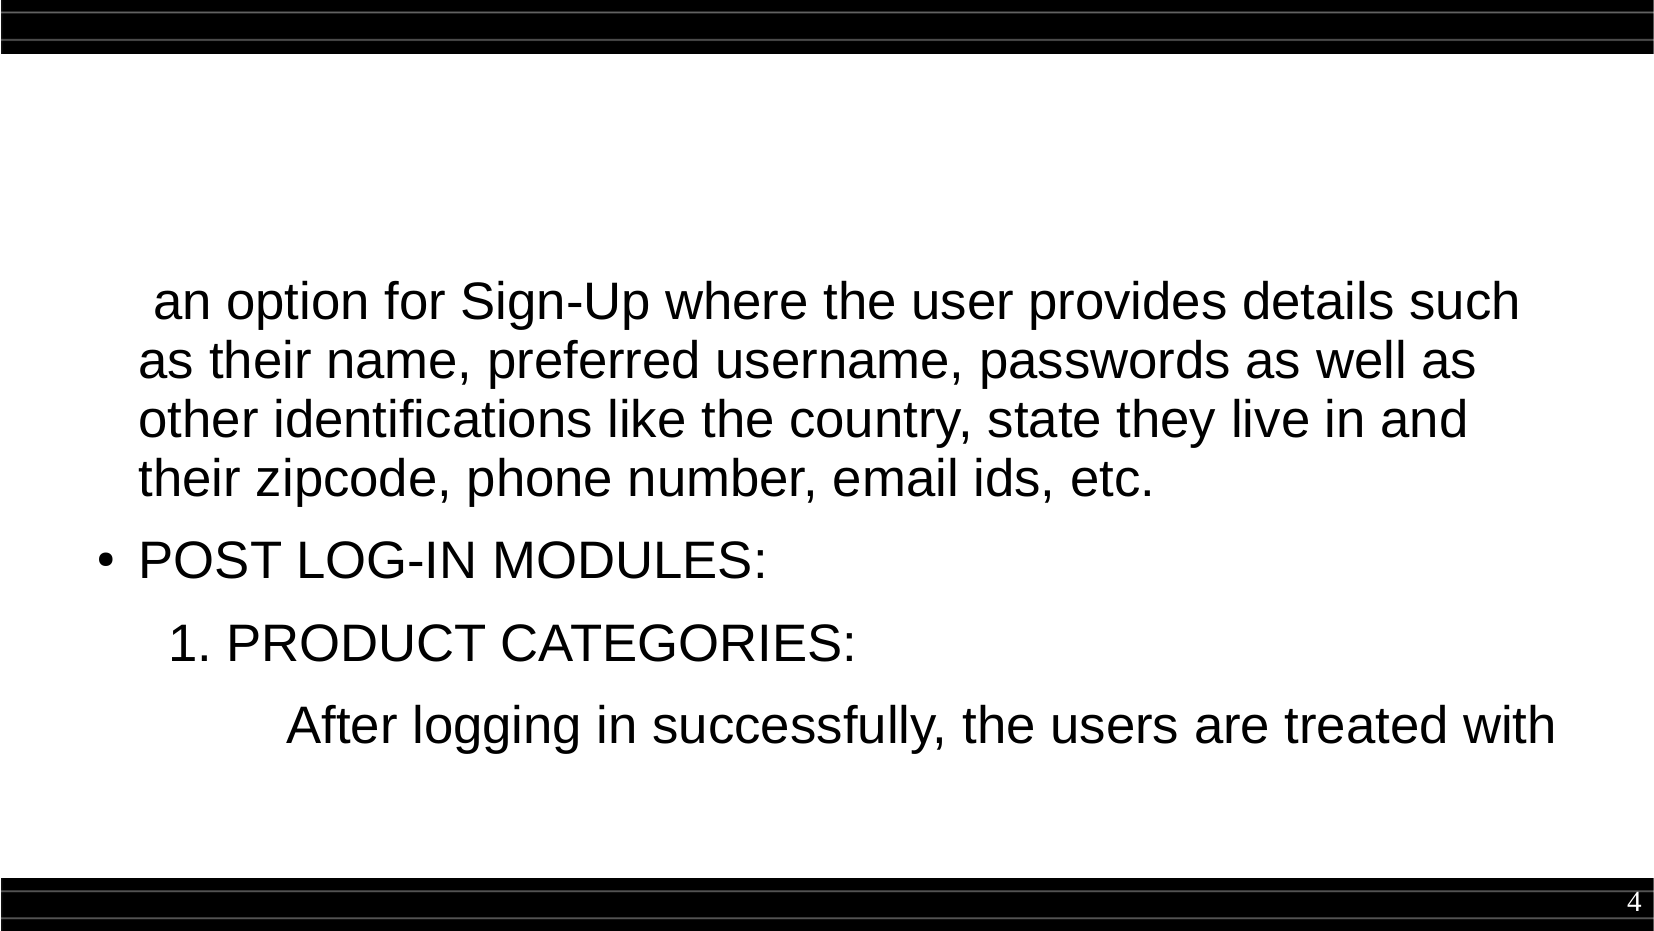

#
 an option for Sign-Up where the user provides details such as their name, preferred username, passwords as well as other identifications like the country, state they live in and their zipcode, phone number, email ids, etc.
POST LOG-IN MODULES:
 1. PRODUCT CATEGORIES:
 After logging in successfully, the users are treated with